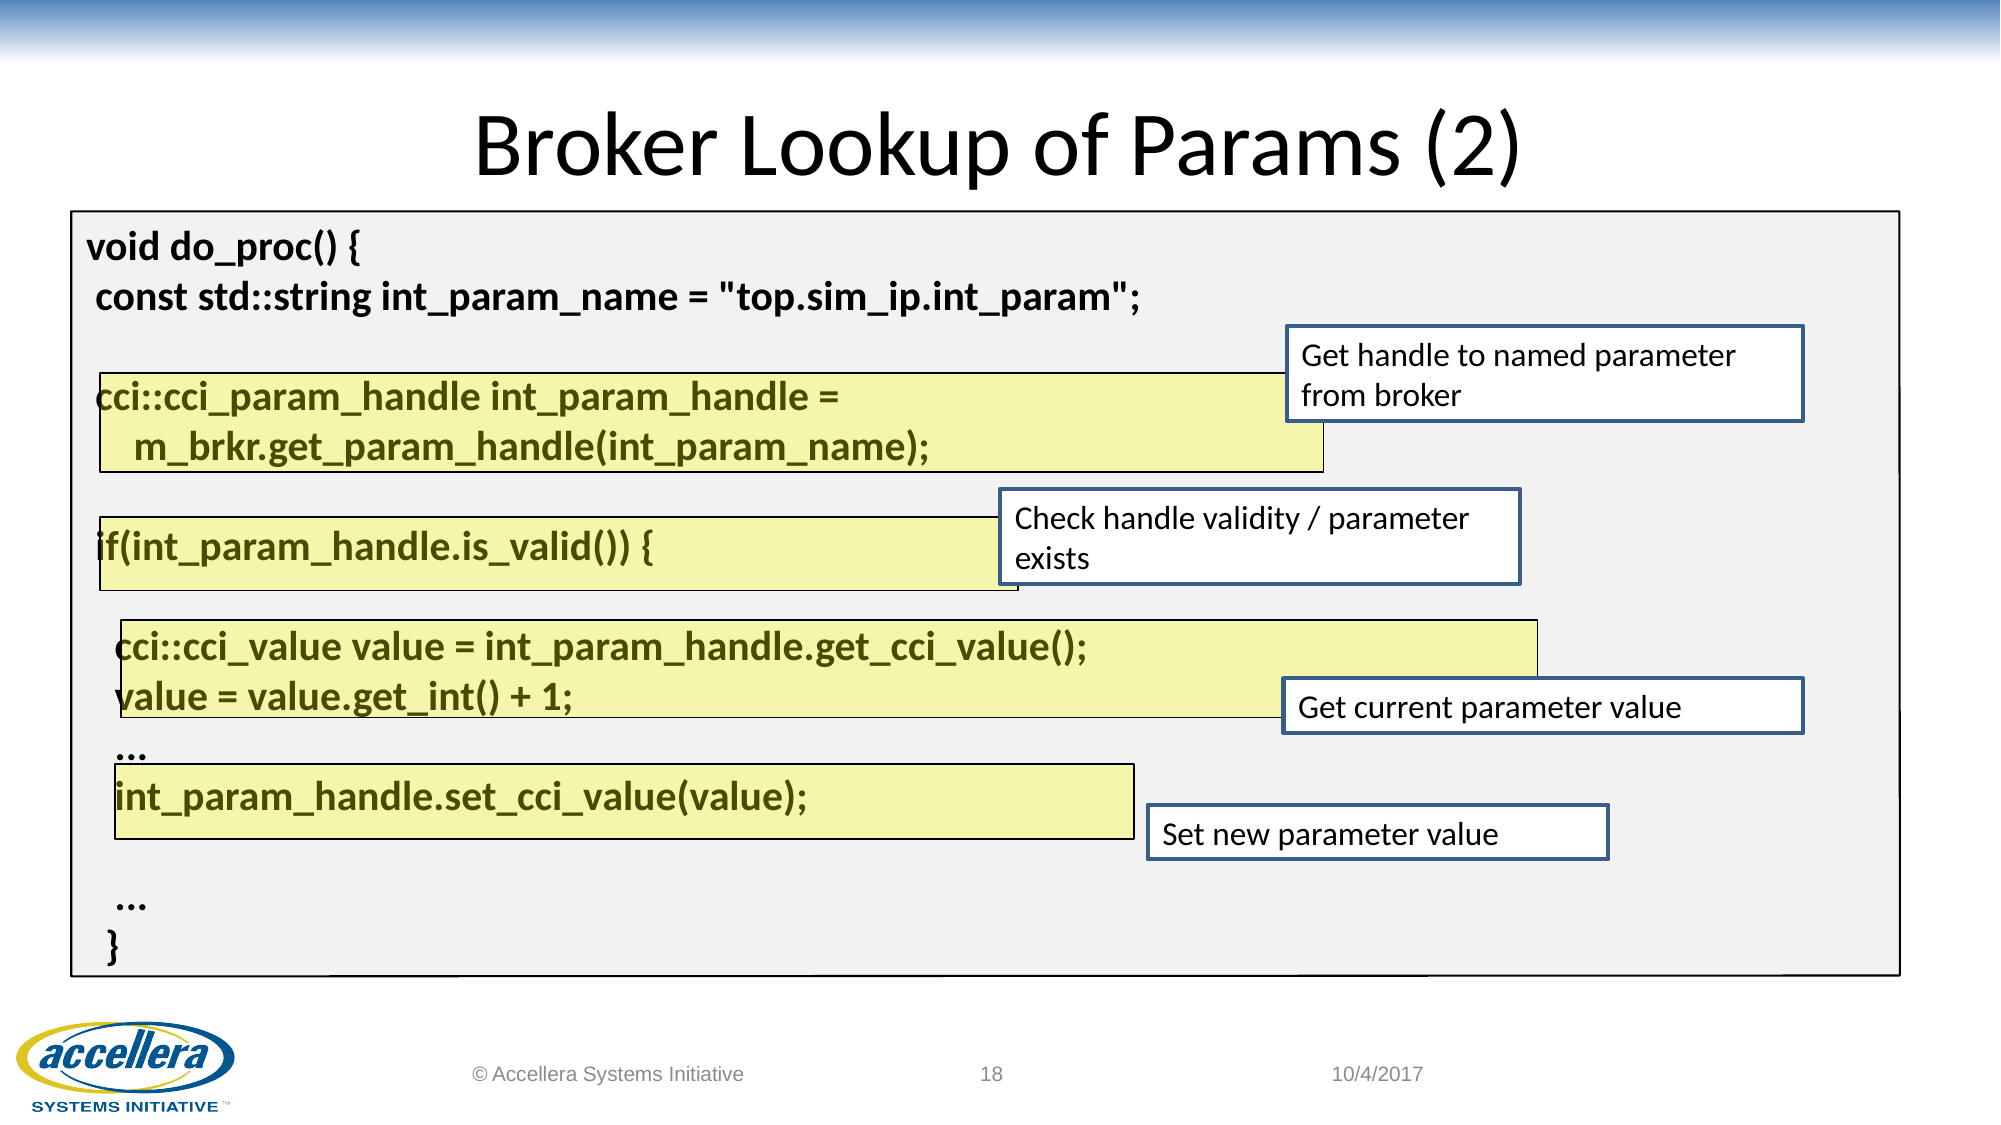

# Broker Lookup of Params (2)
void do_proc() {
 const std::string int_param_name = "top.sim_ip.int_param";
 cci::cci_param_handle int_param_handle =
 m_brkr.get_param_handle(int_param_name);
 if(int_param_handle.is_valid()) {
 cci::cci_value value = int_param_handle.get_cci_value();
 value = value.get_int() + 1;
 ...
 int_param_handle.set_cci_value(value);
 ...
 }
Get handle to named parameter from broker
Check handle validity / parameter exists
Get current parameter value
Set new parameter value
© Accellera Systems Initiative
10/4/2017